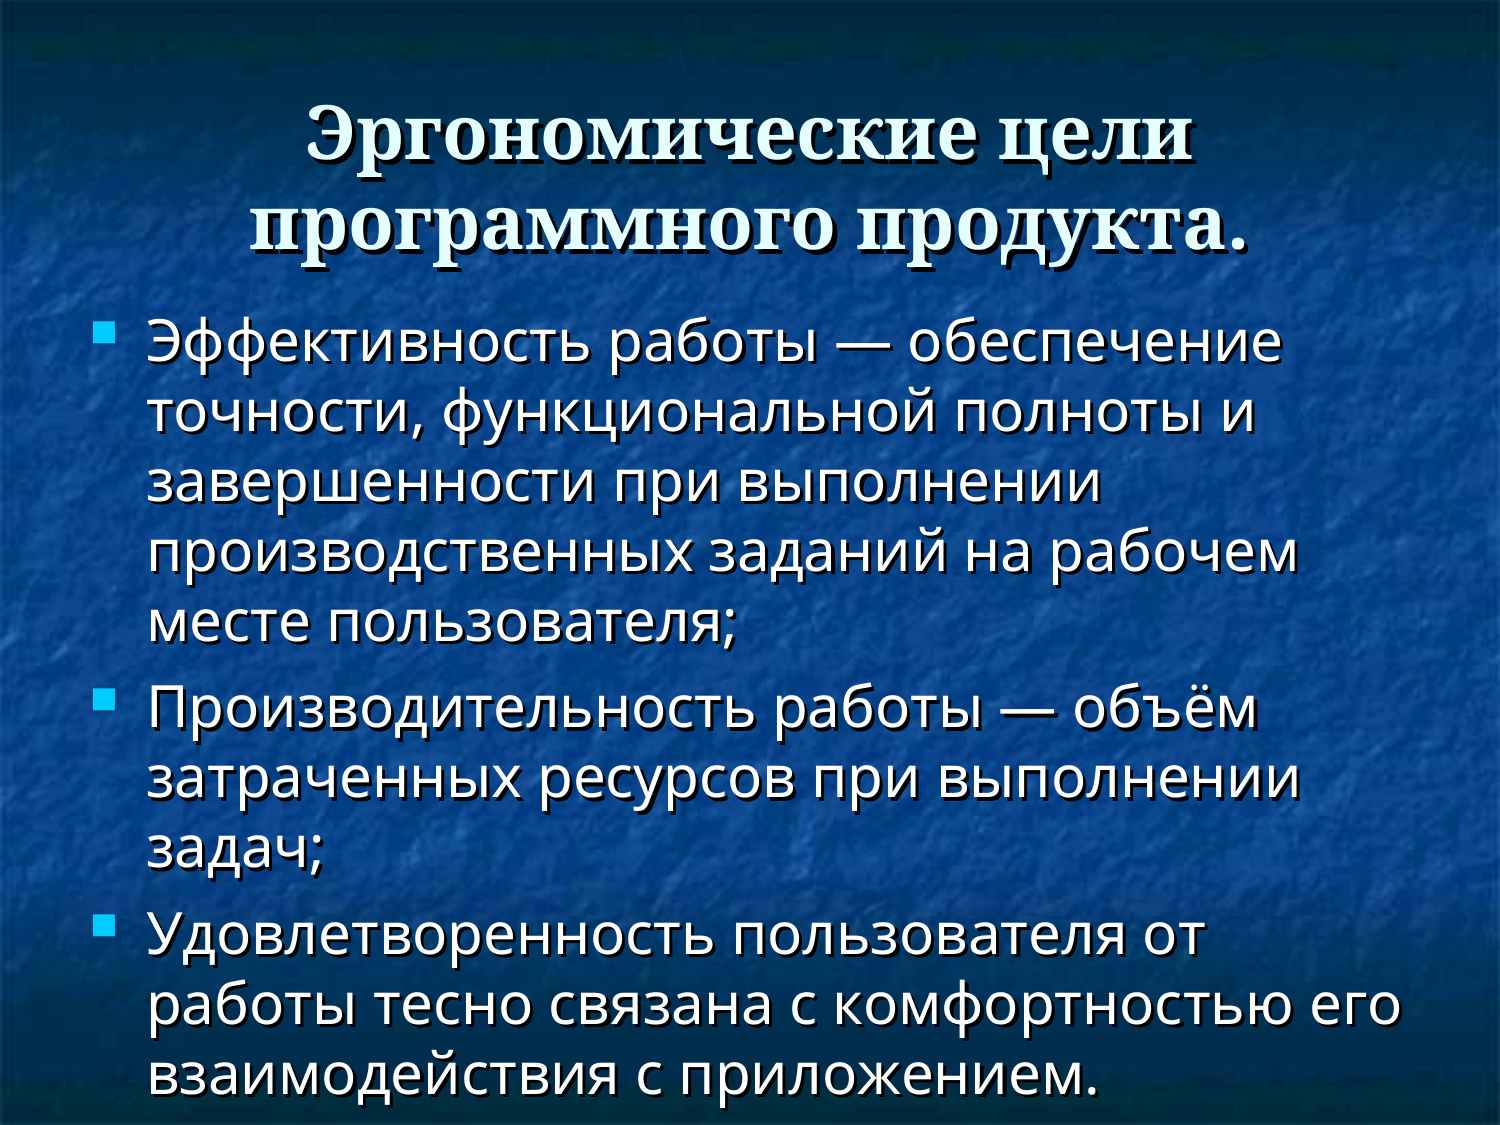

# Эргономические цели программного продукта.
Эффективность работы — обеспечение точности, функциональной полноты и завершенности при выполнении производственных заданий на рабочем месте пользователя;
Производительность работы — объём затраченных ресурсов при выполнении задач;
Удовлетворенность пользователя от работы тесно связана с комфортностью его взаимодействия с приложением.